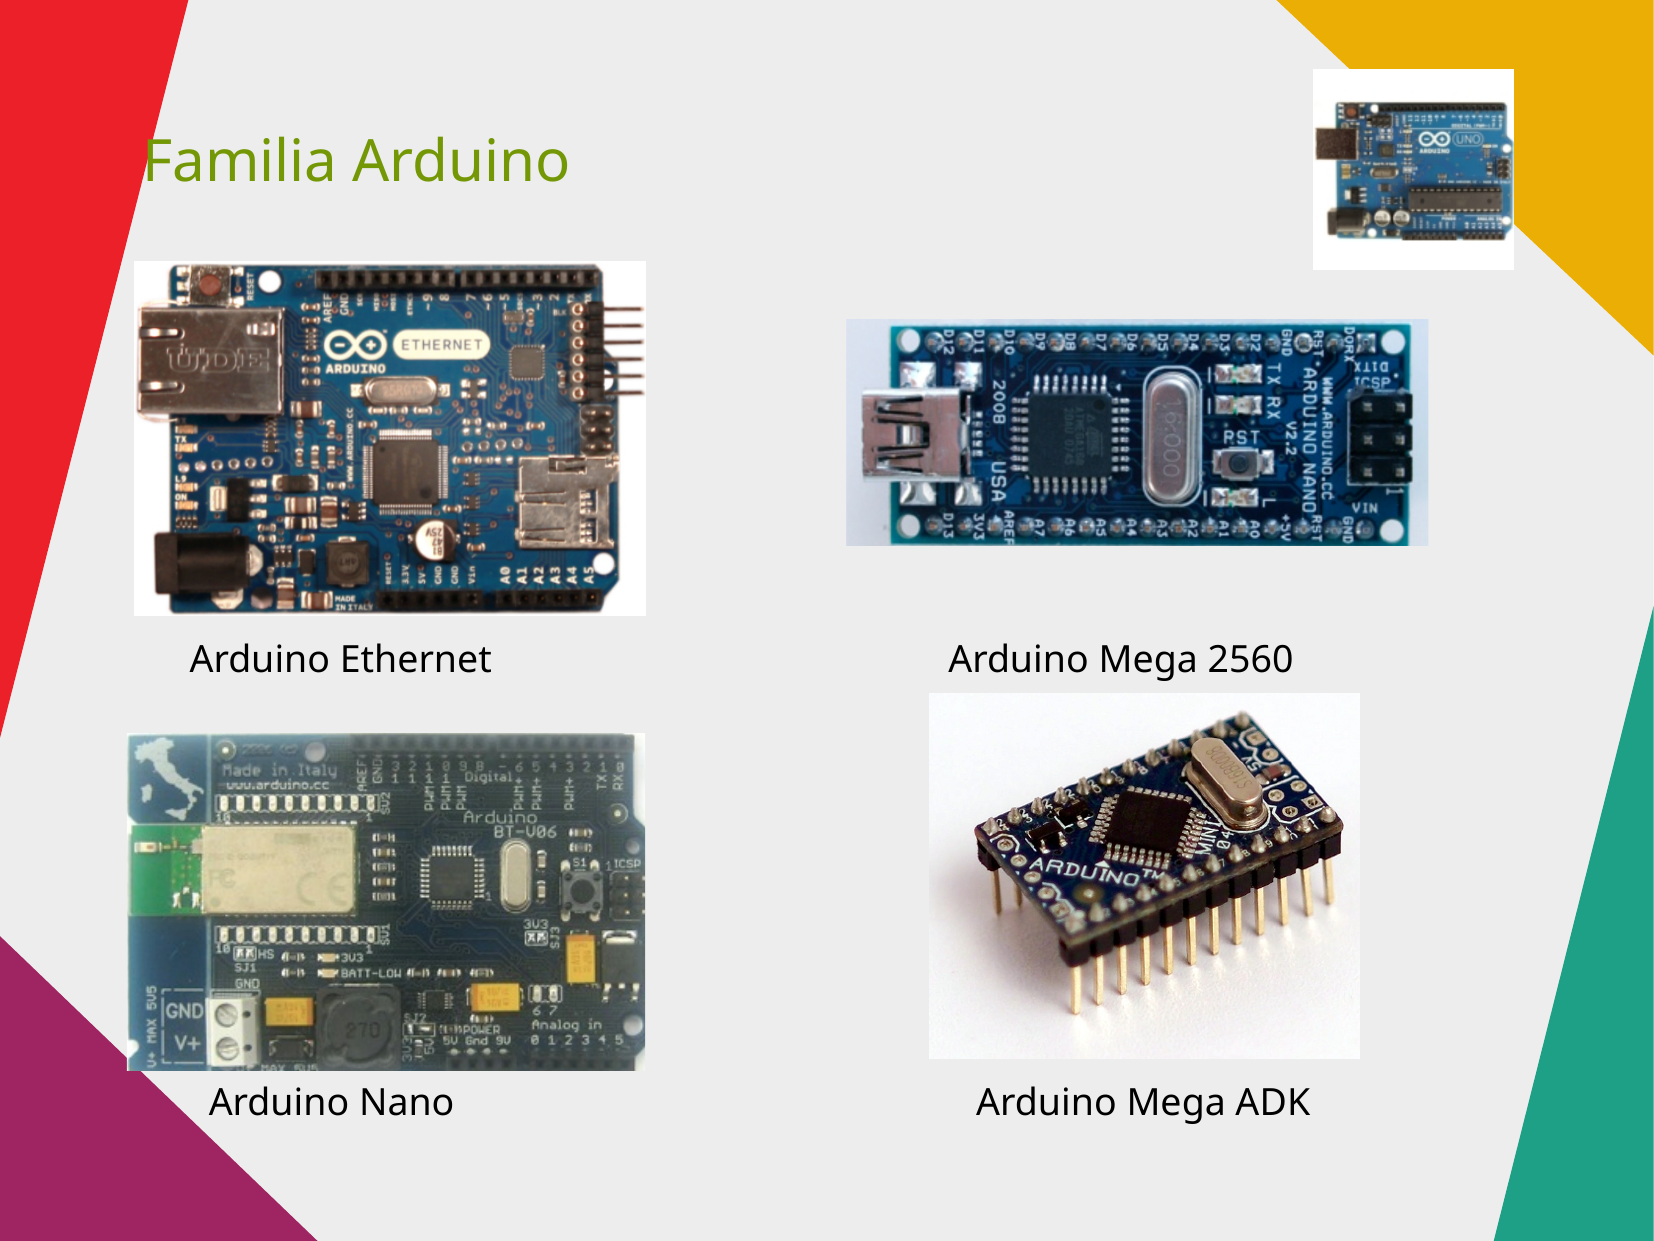

# Familia Arduino
Arduino Ethernet
Arduino Mega 2560
Arduino Nano
Arduino Mega ADK